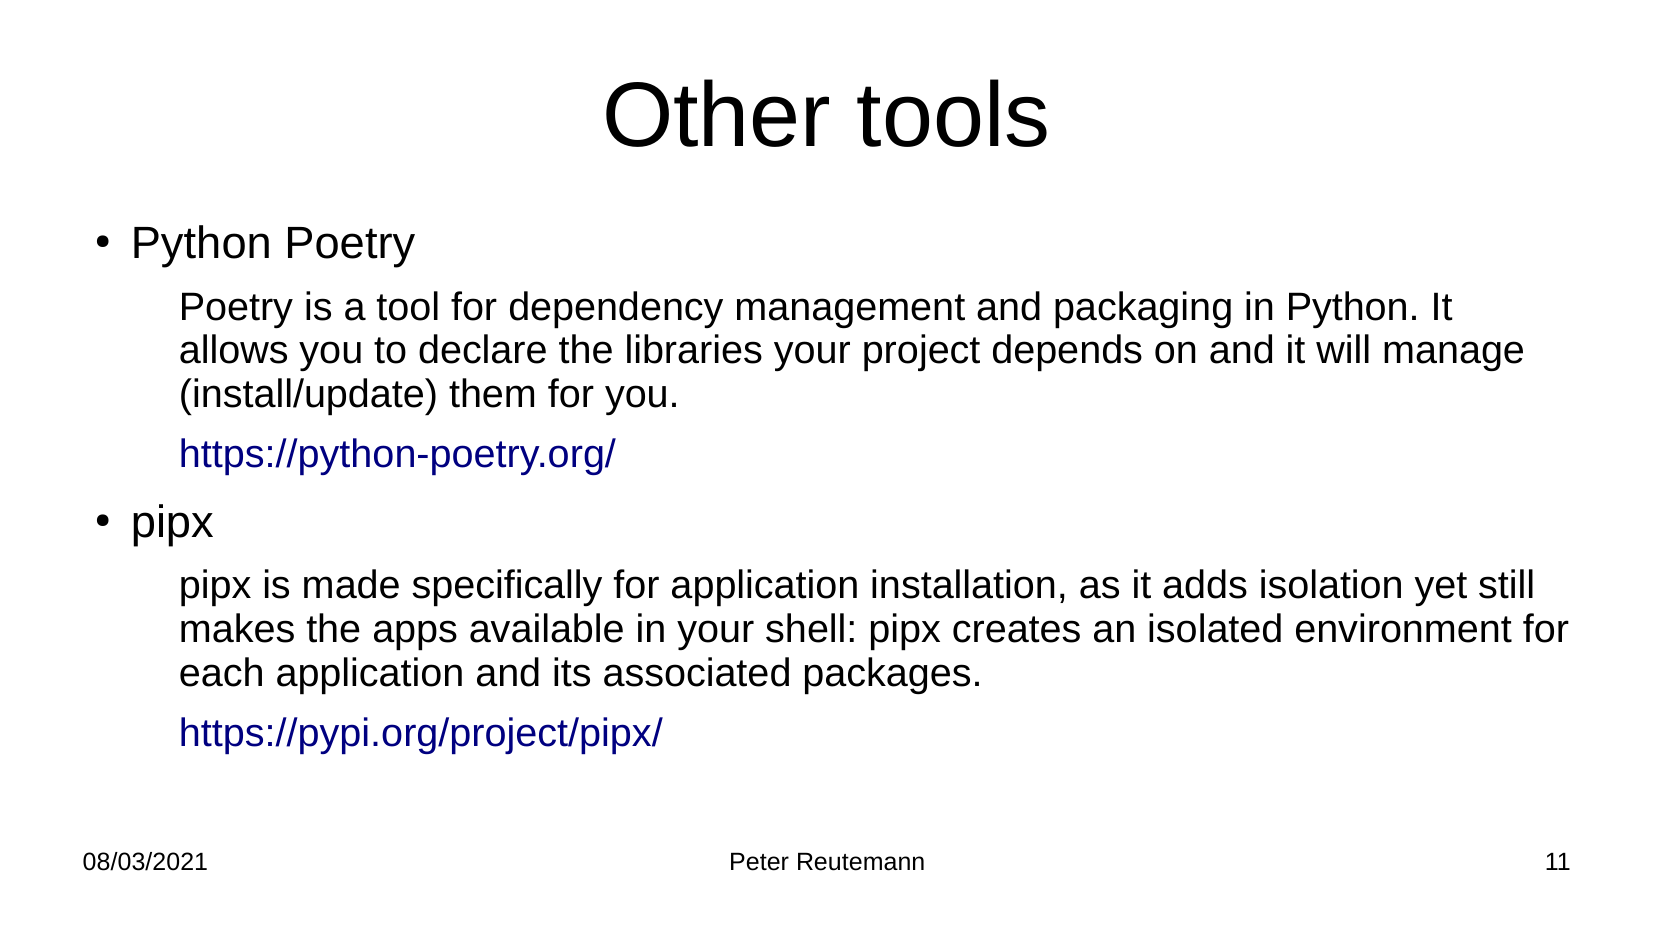

# Other tools
Python Poetry
Poetry is a tool for dependency management and packaging in Python. It allows you to declare the libraries your project depends on and it will manage (install/update) them for you.
https://python-poetry.org/
pipx
pipx is made specifically for application installation, as it adds isolation yet still makes the apps available in your shell: pipx creates an isolated environment for each application and its associated packages.
https://pypi.org/project/pipx/
08/03/2021
Peter Reutemann
11